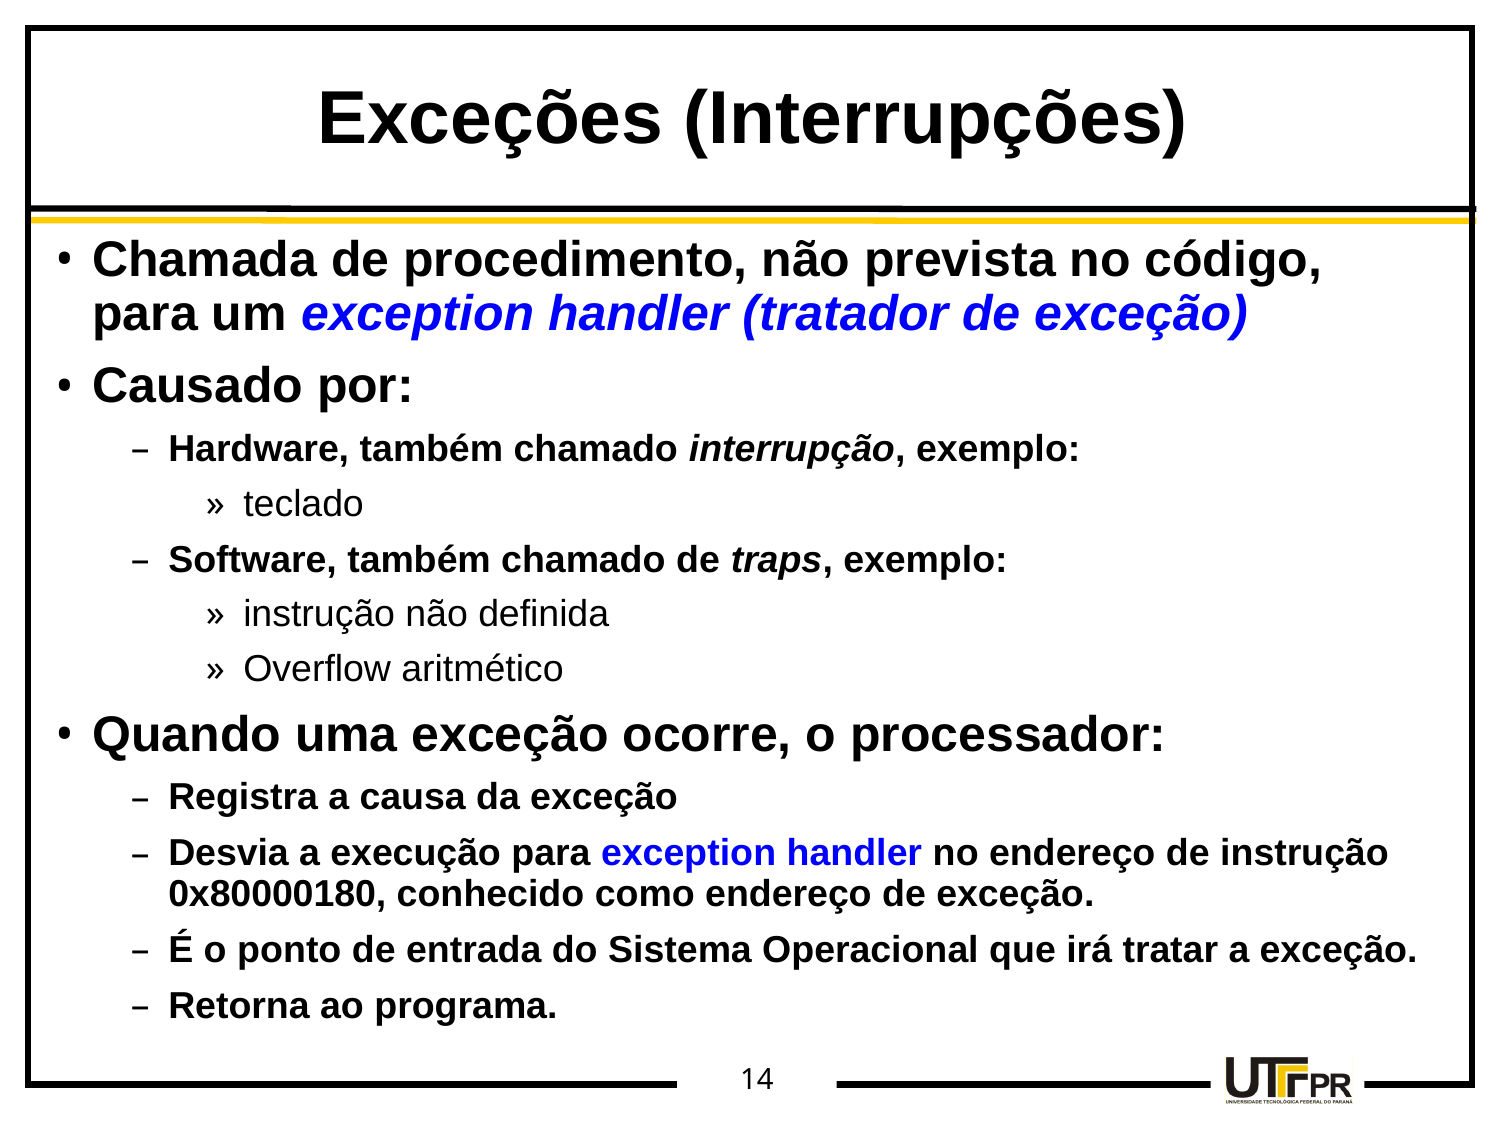

# Exceções (Interrupções)
Chamada de procedimento, não prevista no código, para um exception handler (tratador de exceção)
Causado por:
Hardware, também chamado interrupção, exemplo:
teclado
Software, também chamado de traps, exemplo:
instrução não definida
Overflow aritmético
Quando uma exceção ocorre, o processador:
Registra a causa da exceção
Desvia a execução para exception handler no endereço de instrução 0x80000180, conhecido como endereço de exceção.
É o ponto de entrada do Sistema Operacional que irá tratar a exceção.
Retorna ao programa.